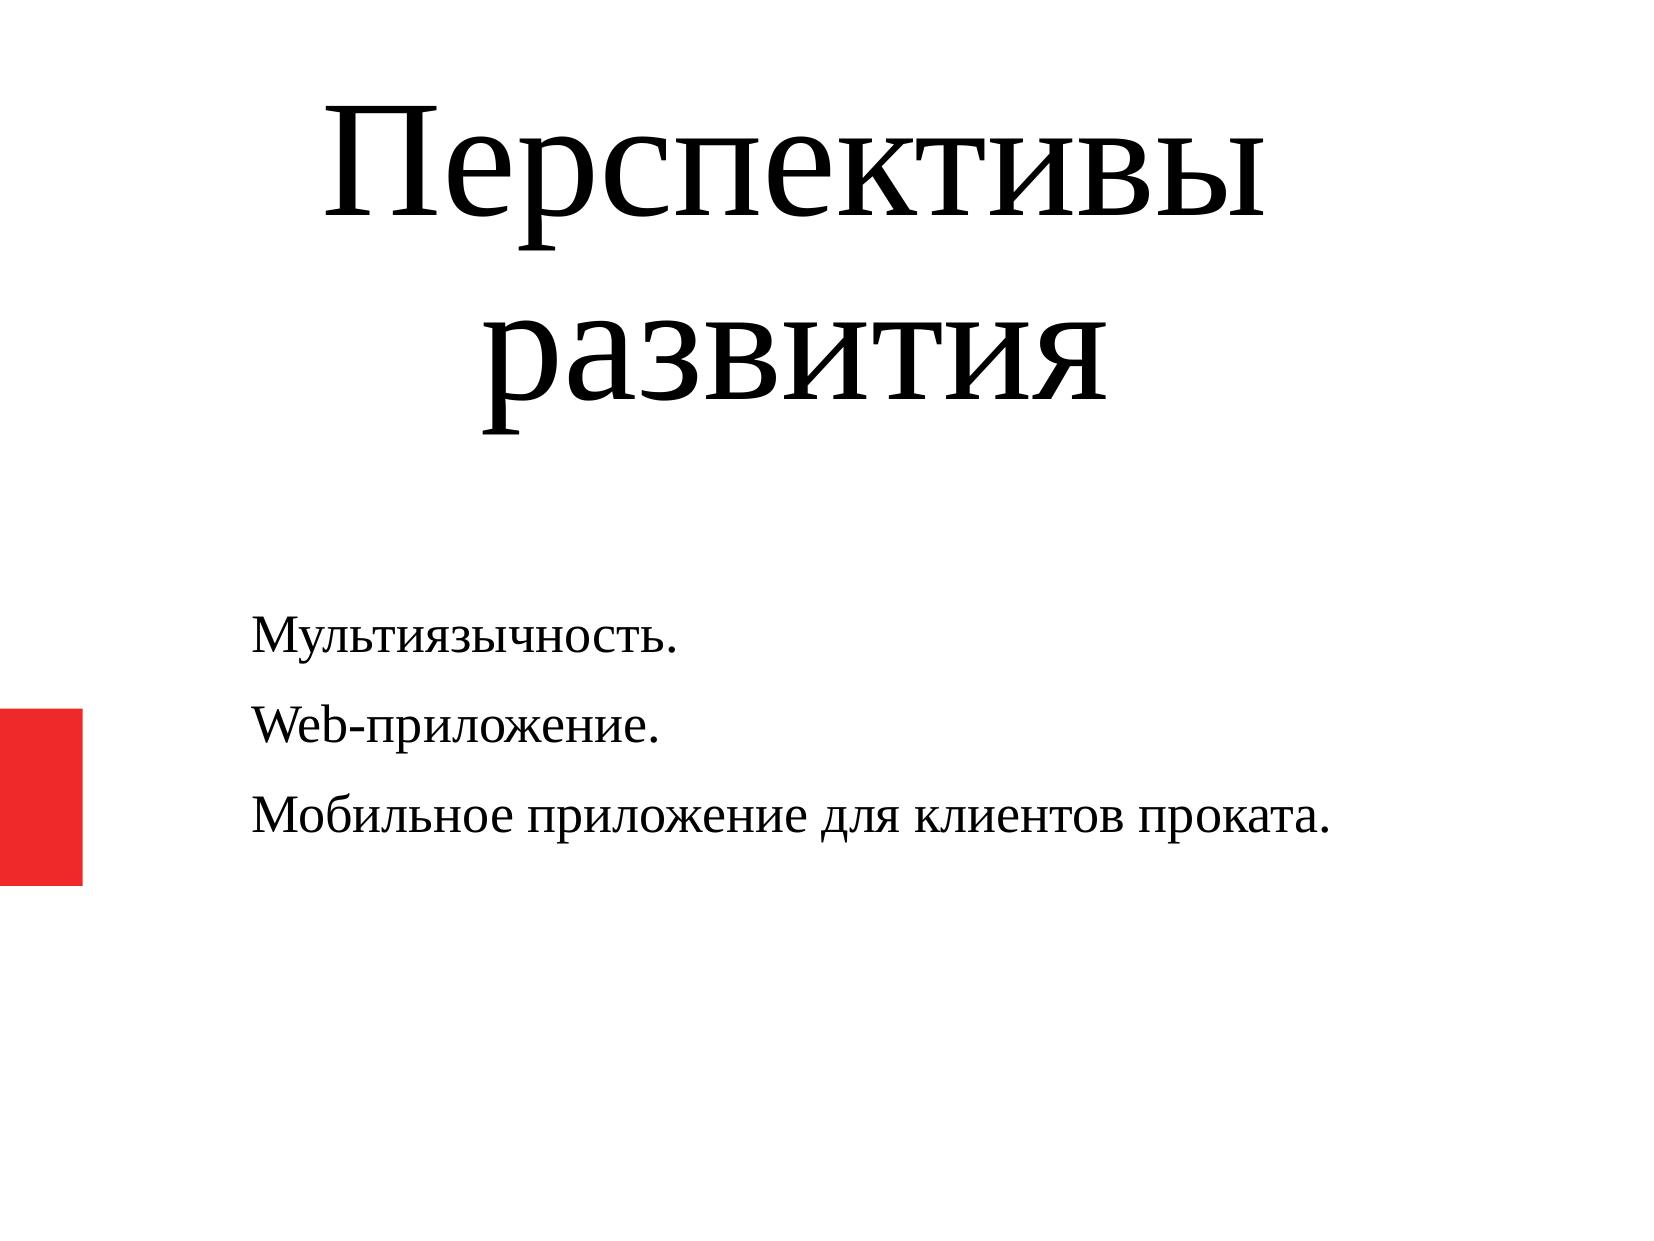

Перспективы развития
Мультиязычность.
Web-приложение.
Мобильное приложение для клиентов проката.